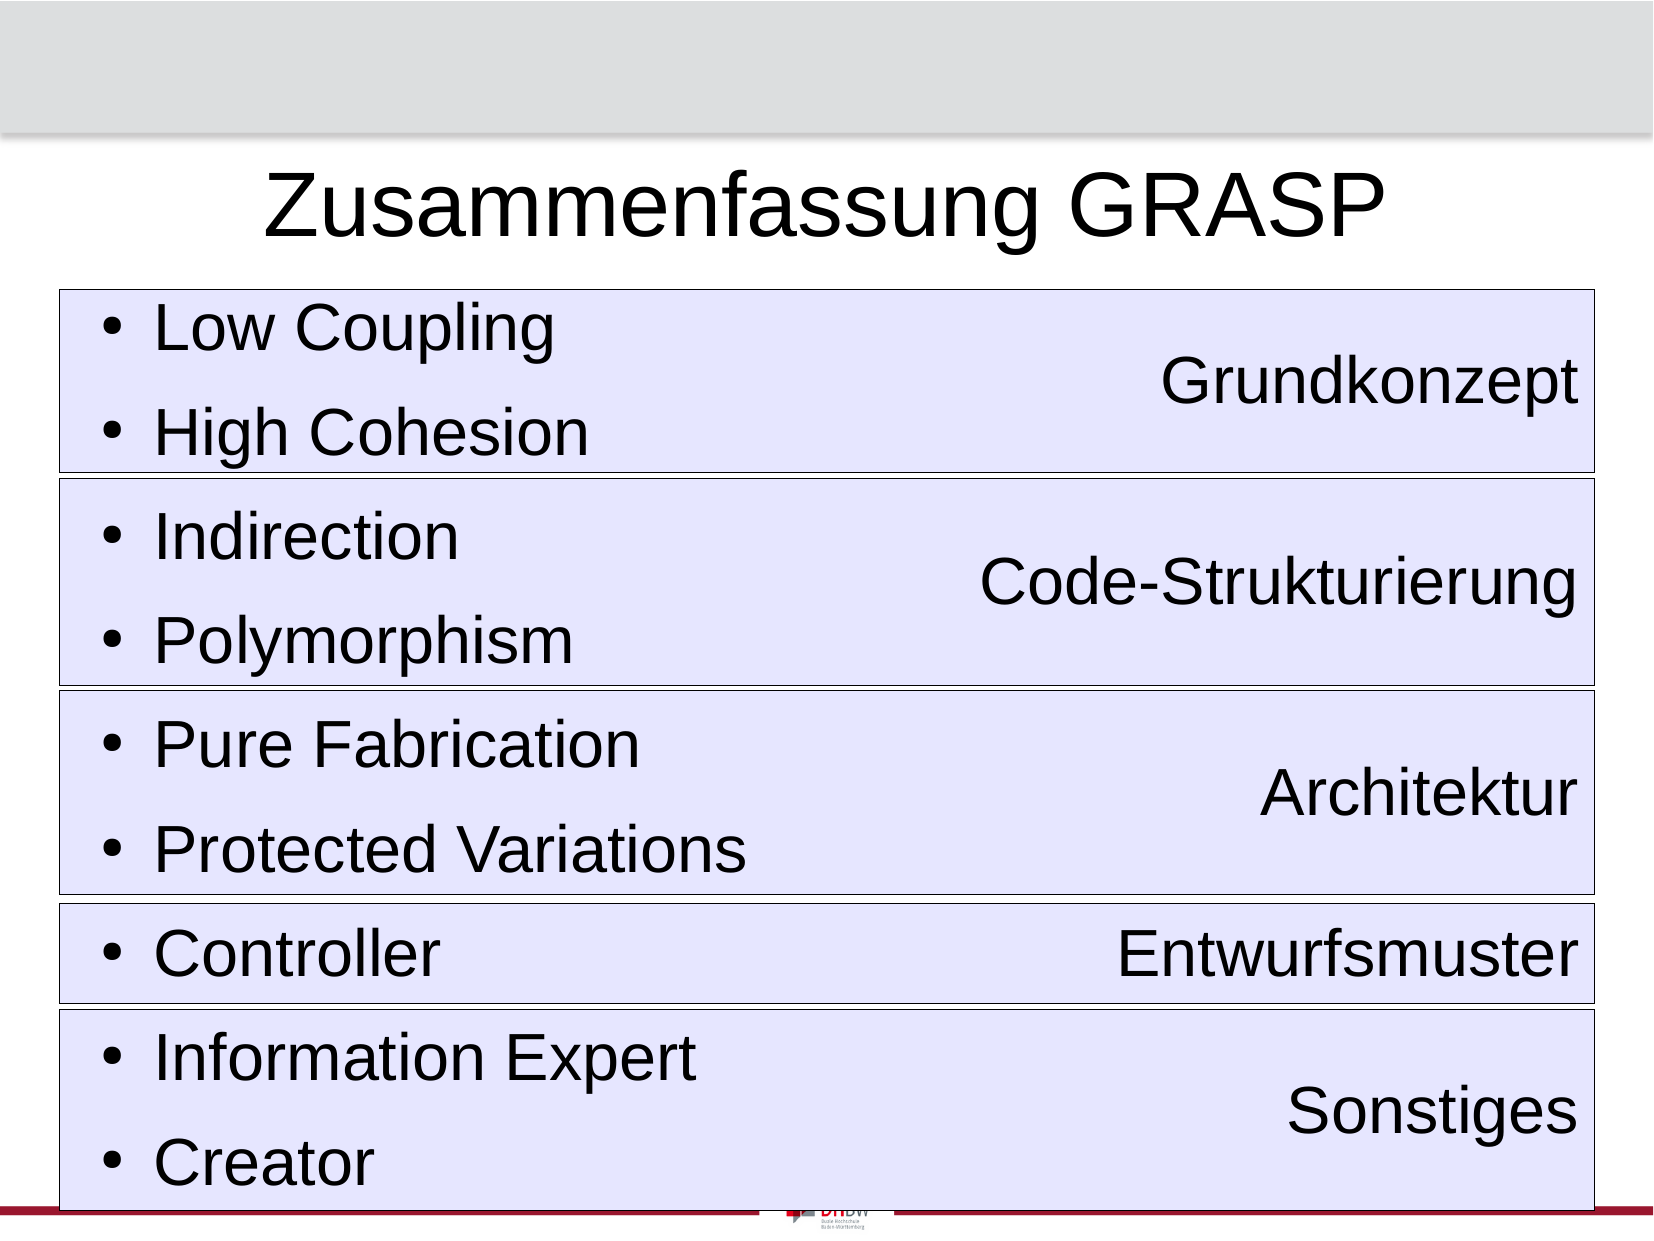

# Zusammenfassung GRASP
Grundkonzept
Low Coupling
High Cohesion
Indirection
Polymorphism
Pure Fabrication
Protected Variations
Controller
Information Expert
Creator
Code-Strukturierung
Architektur
Entwurfsmuster
Sonstiges